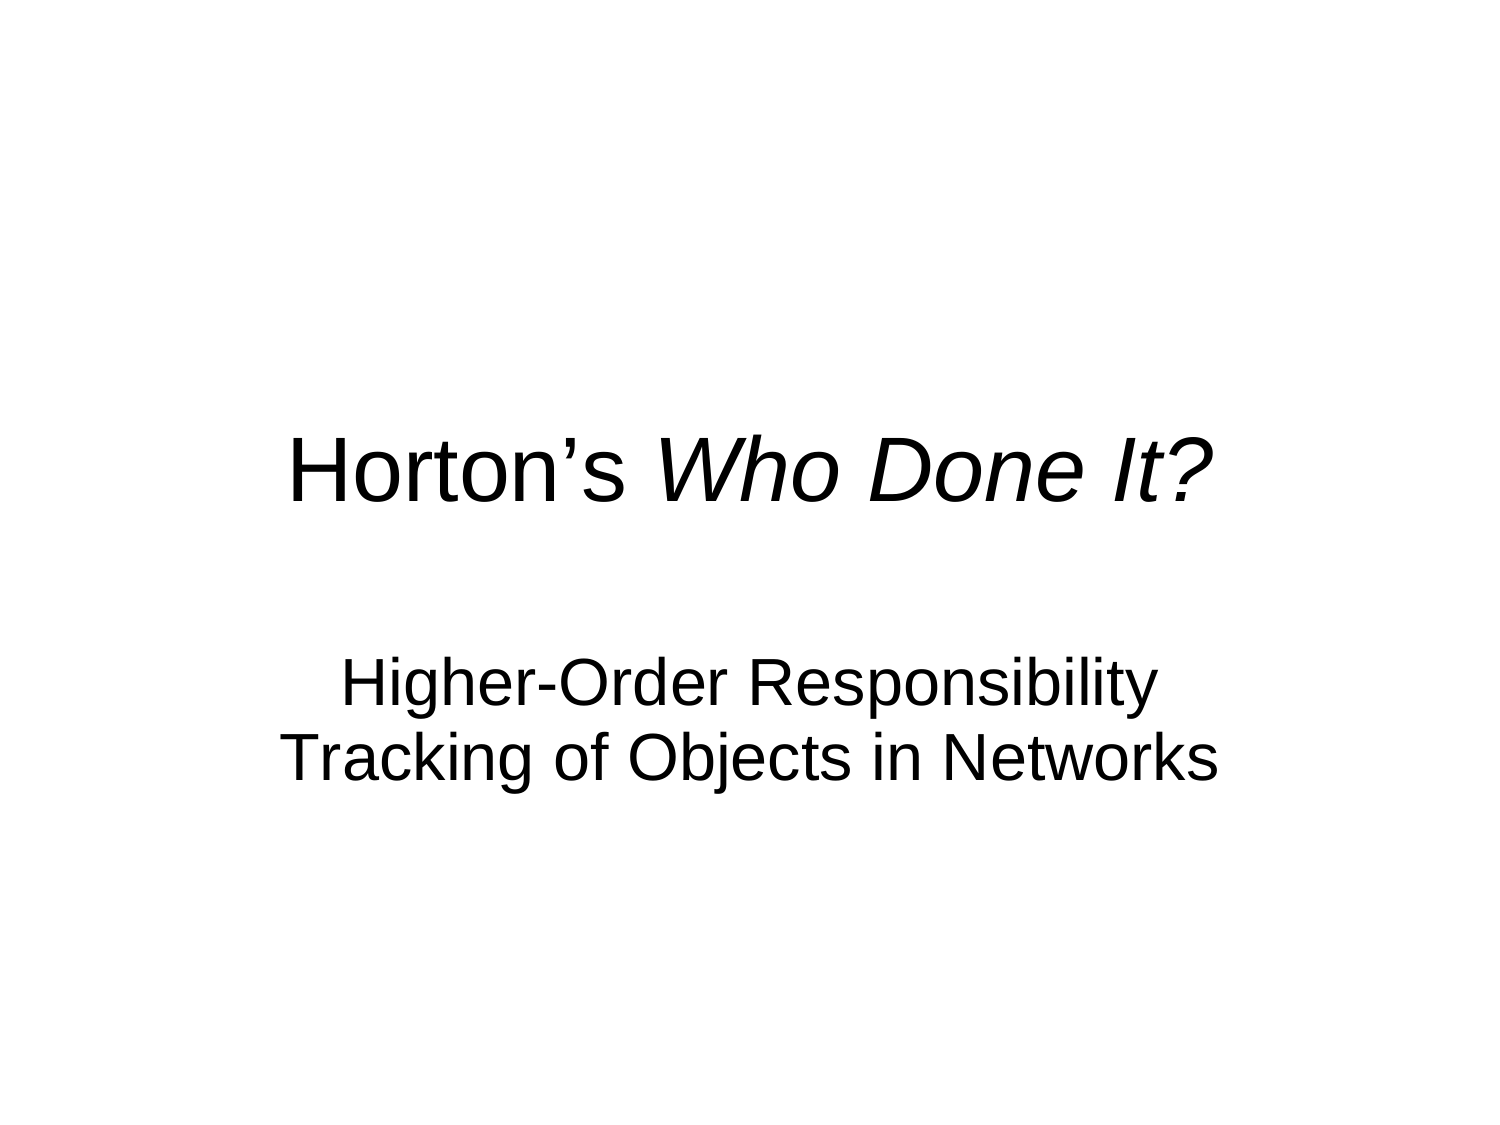

# Horton’s Who Done It?
Higher-Order Responsibility Tracking of Objects in Networks